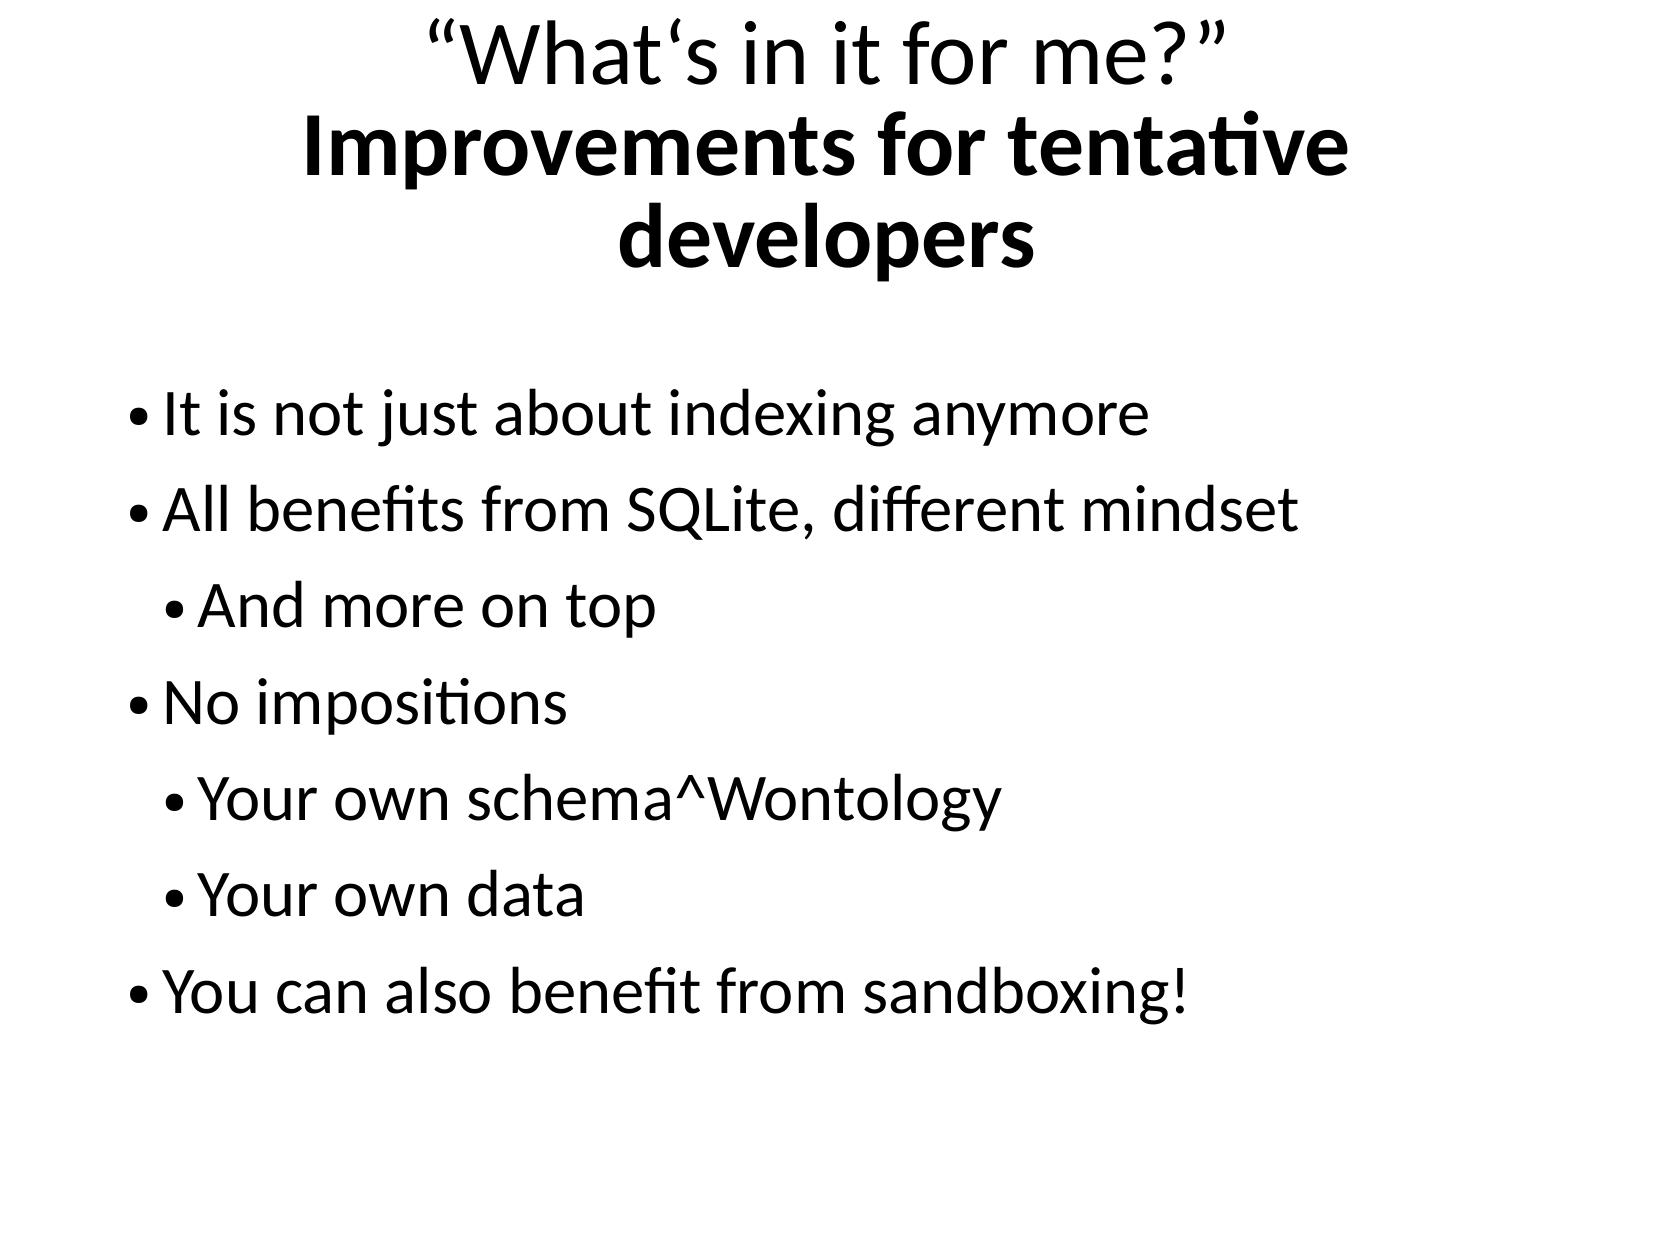

# “What‘s in it for me?” Improvements for tentative developers
It is not just about indexing anymore
All benefits from SQLite, different mindset
And more on top
No impositions
Your own schema^Wontology
Your own data
You can also benefit from sandboxing!